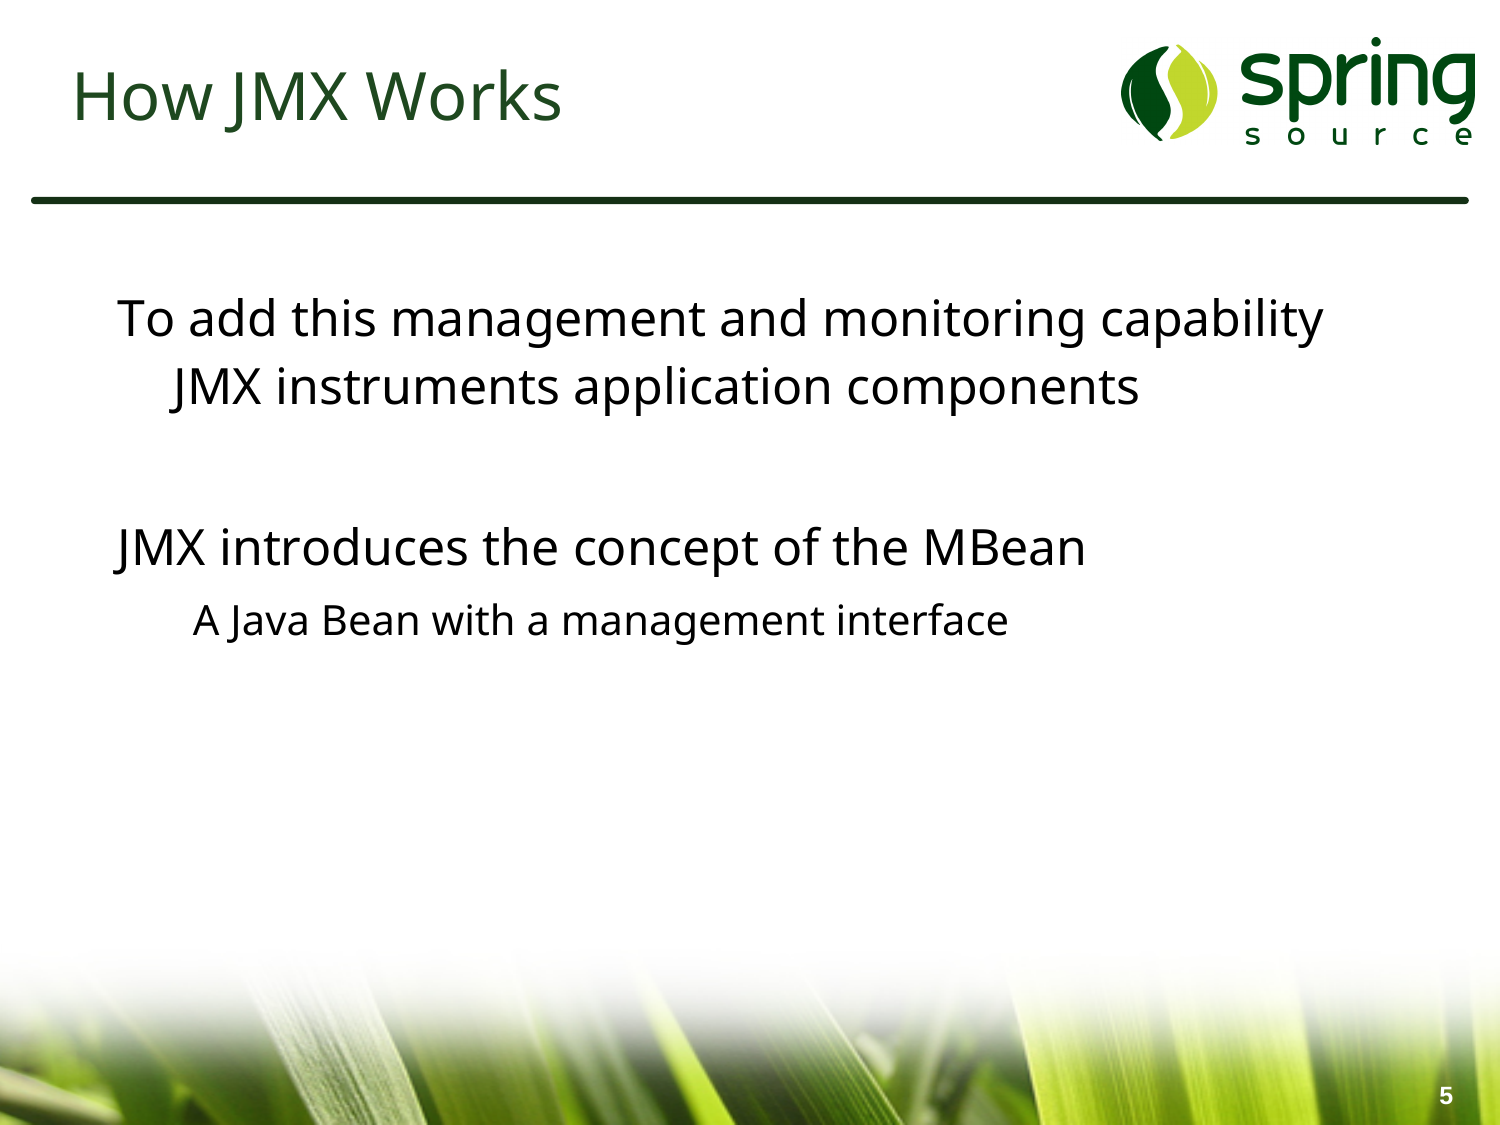

# How JMX Works
To add this management and monitoring capability JMX instruments application components
JMX introduces the concept of the MBean
A Java Bean with a management interface